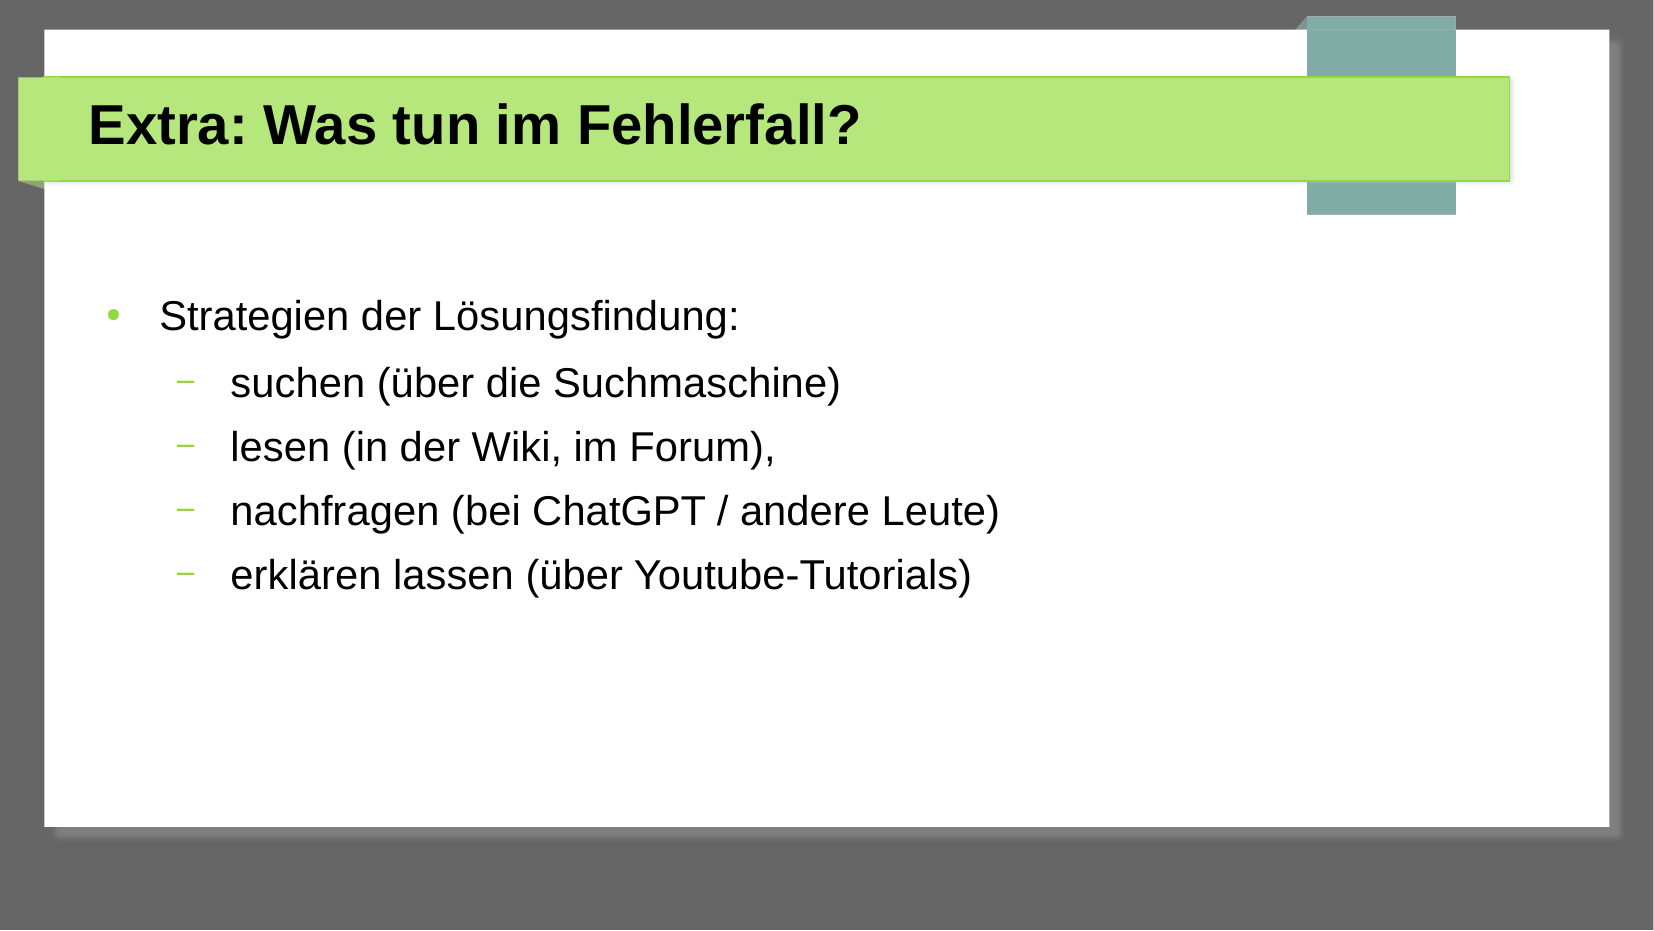

# Extra: Was tun im Fehlerfall?
Strategien der Lösungsfindung:
suchen (über die Suchmaschine)
lesen (in der Wiki, im Forum),
nachfragen (bei ChatGPT / andere Leute)
erklären lassen (über Youtube-Tutorials)